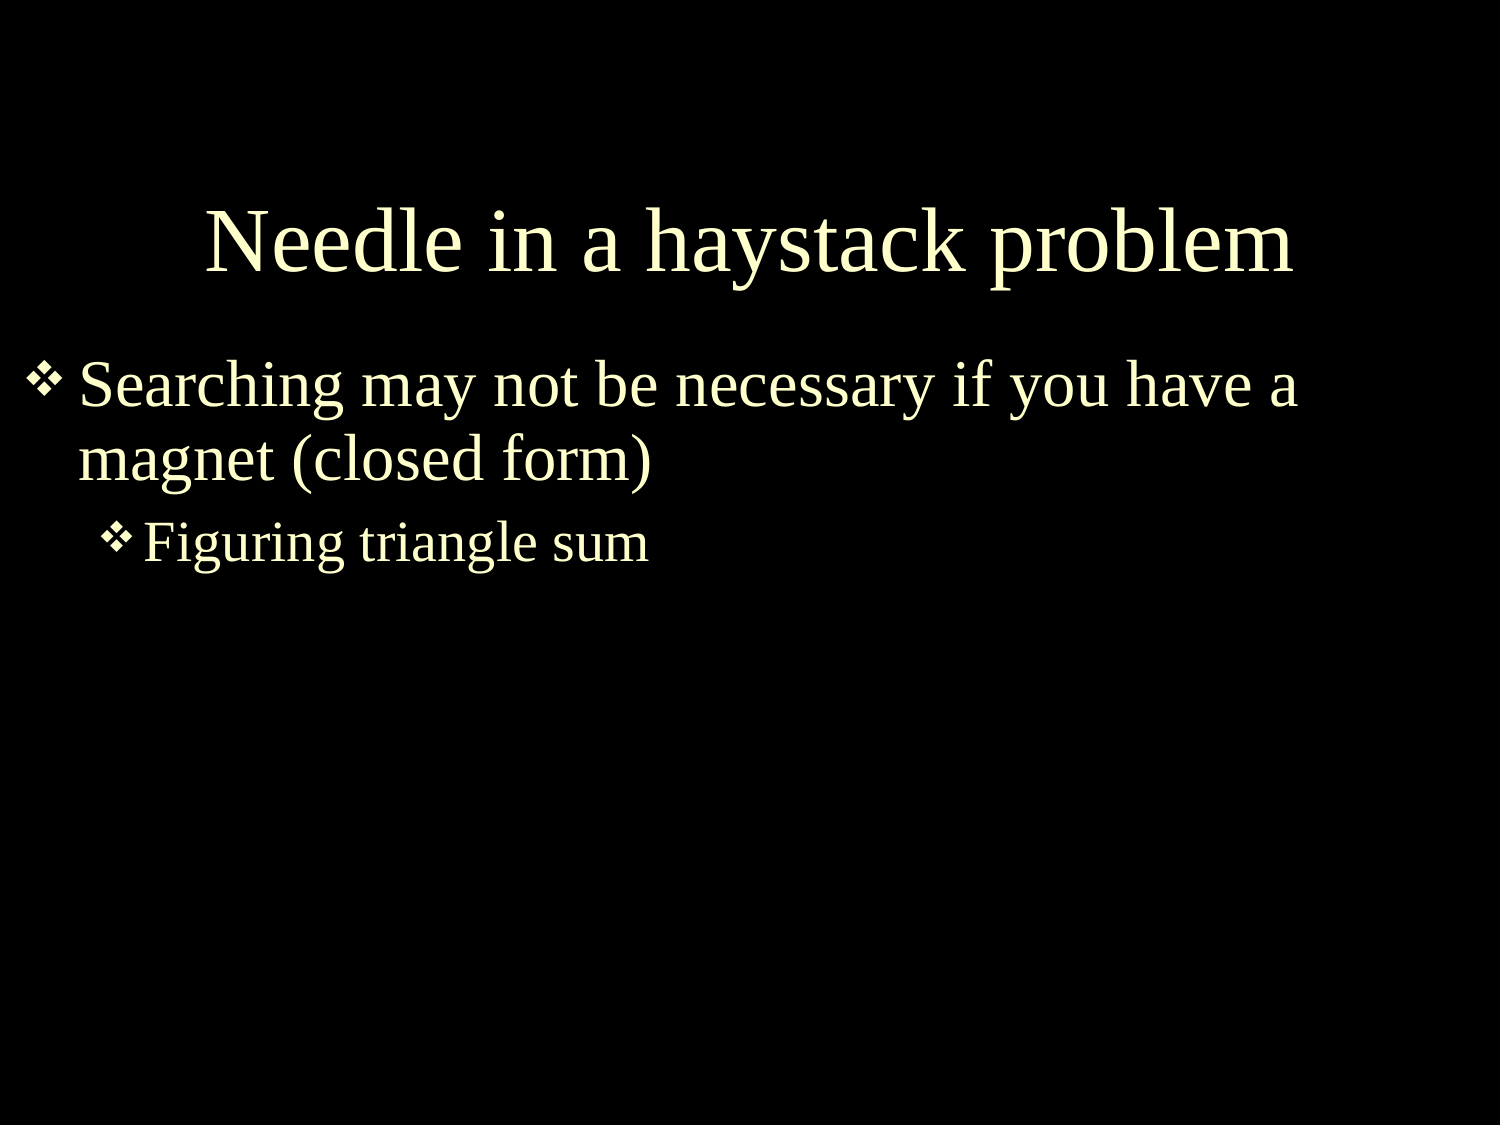

# Needle in a haystack problem
Searching may not be necessary if you have a magnet (closed form)
Figuring triangle sum